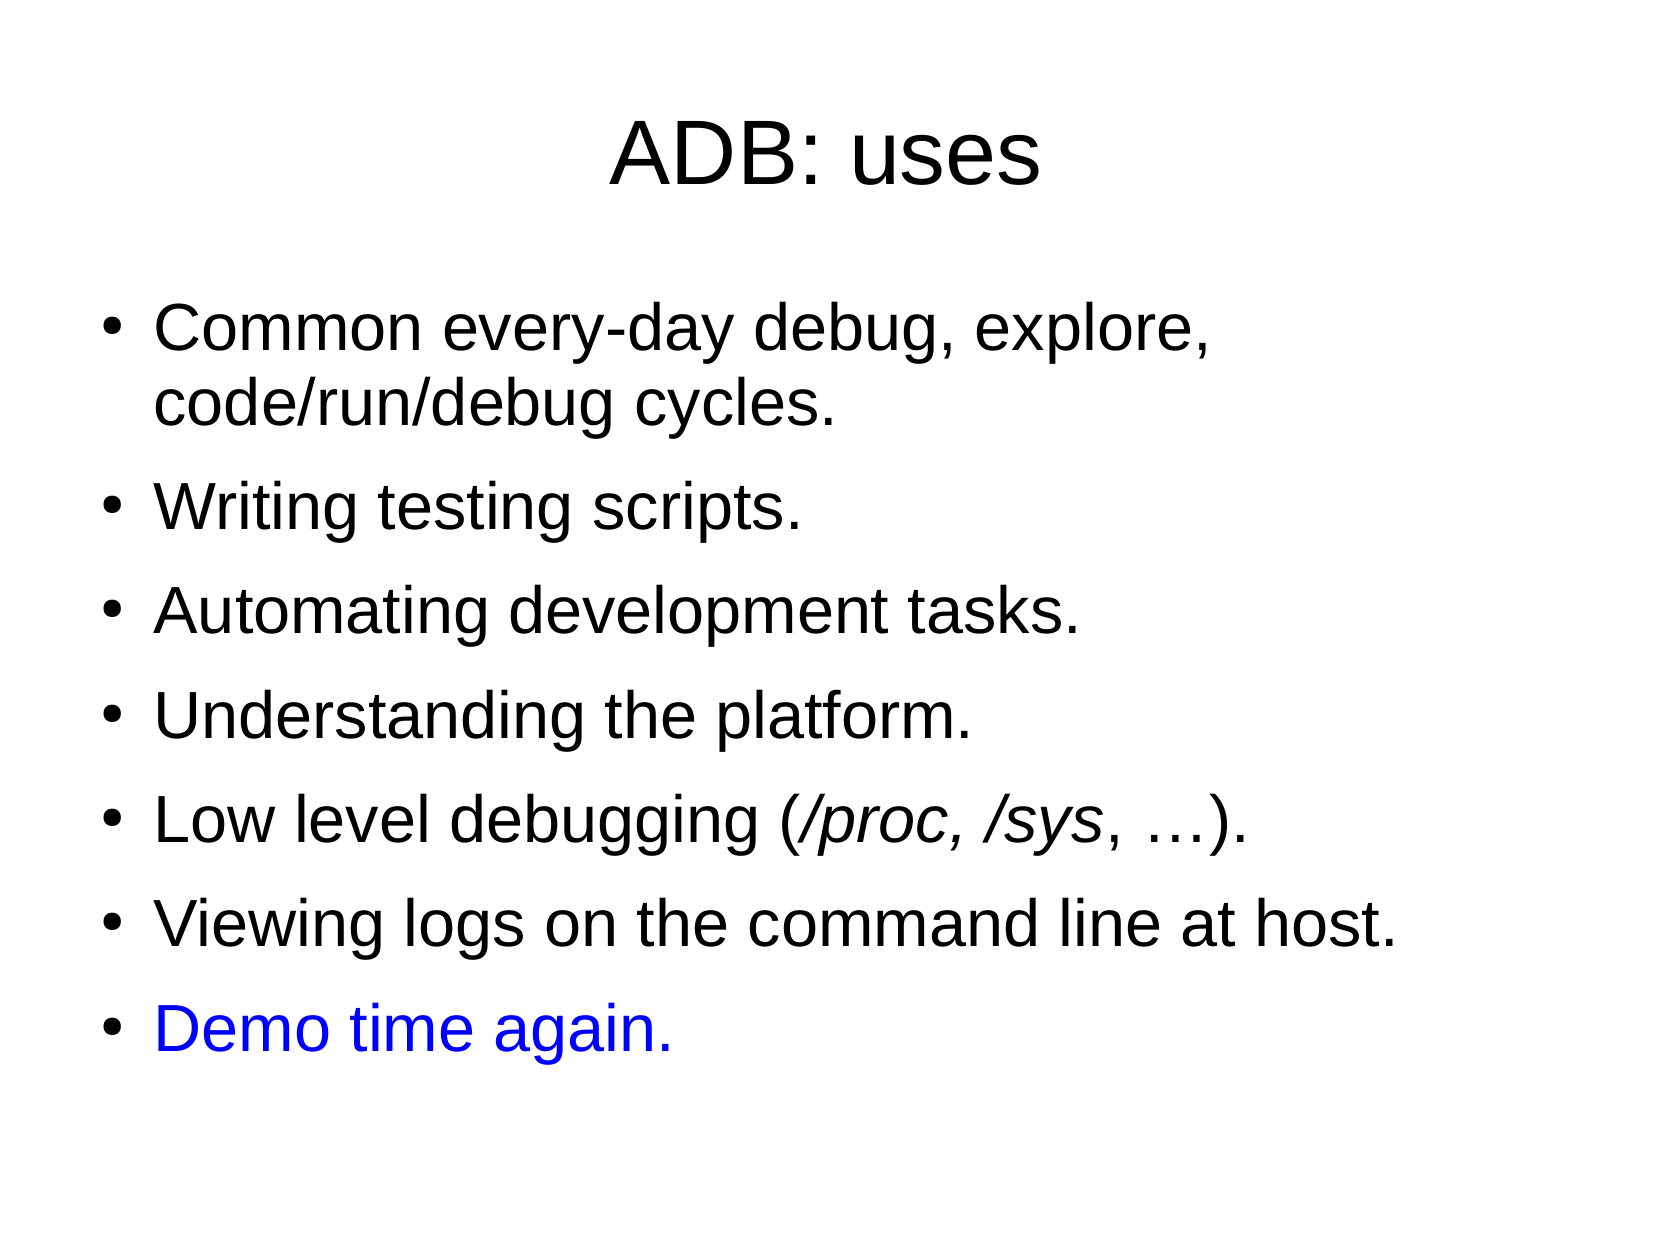

# ADB: uses
Common every-day debug, explore, code/run/debug cycles.
Writing testing scripts.
Automating development tasks.
Understanding the platform.
Low level debugging (/proc, /sys, …).
Viewing logs on the command line at host.
Demo time again.